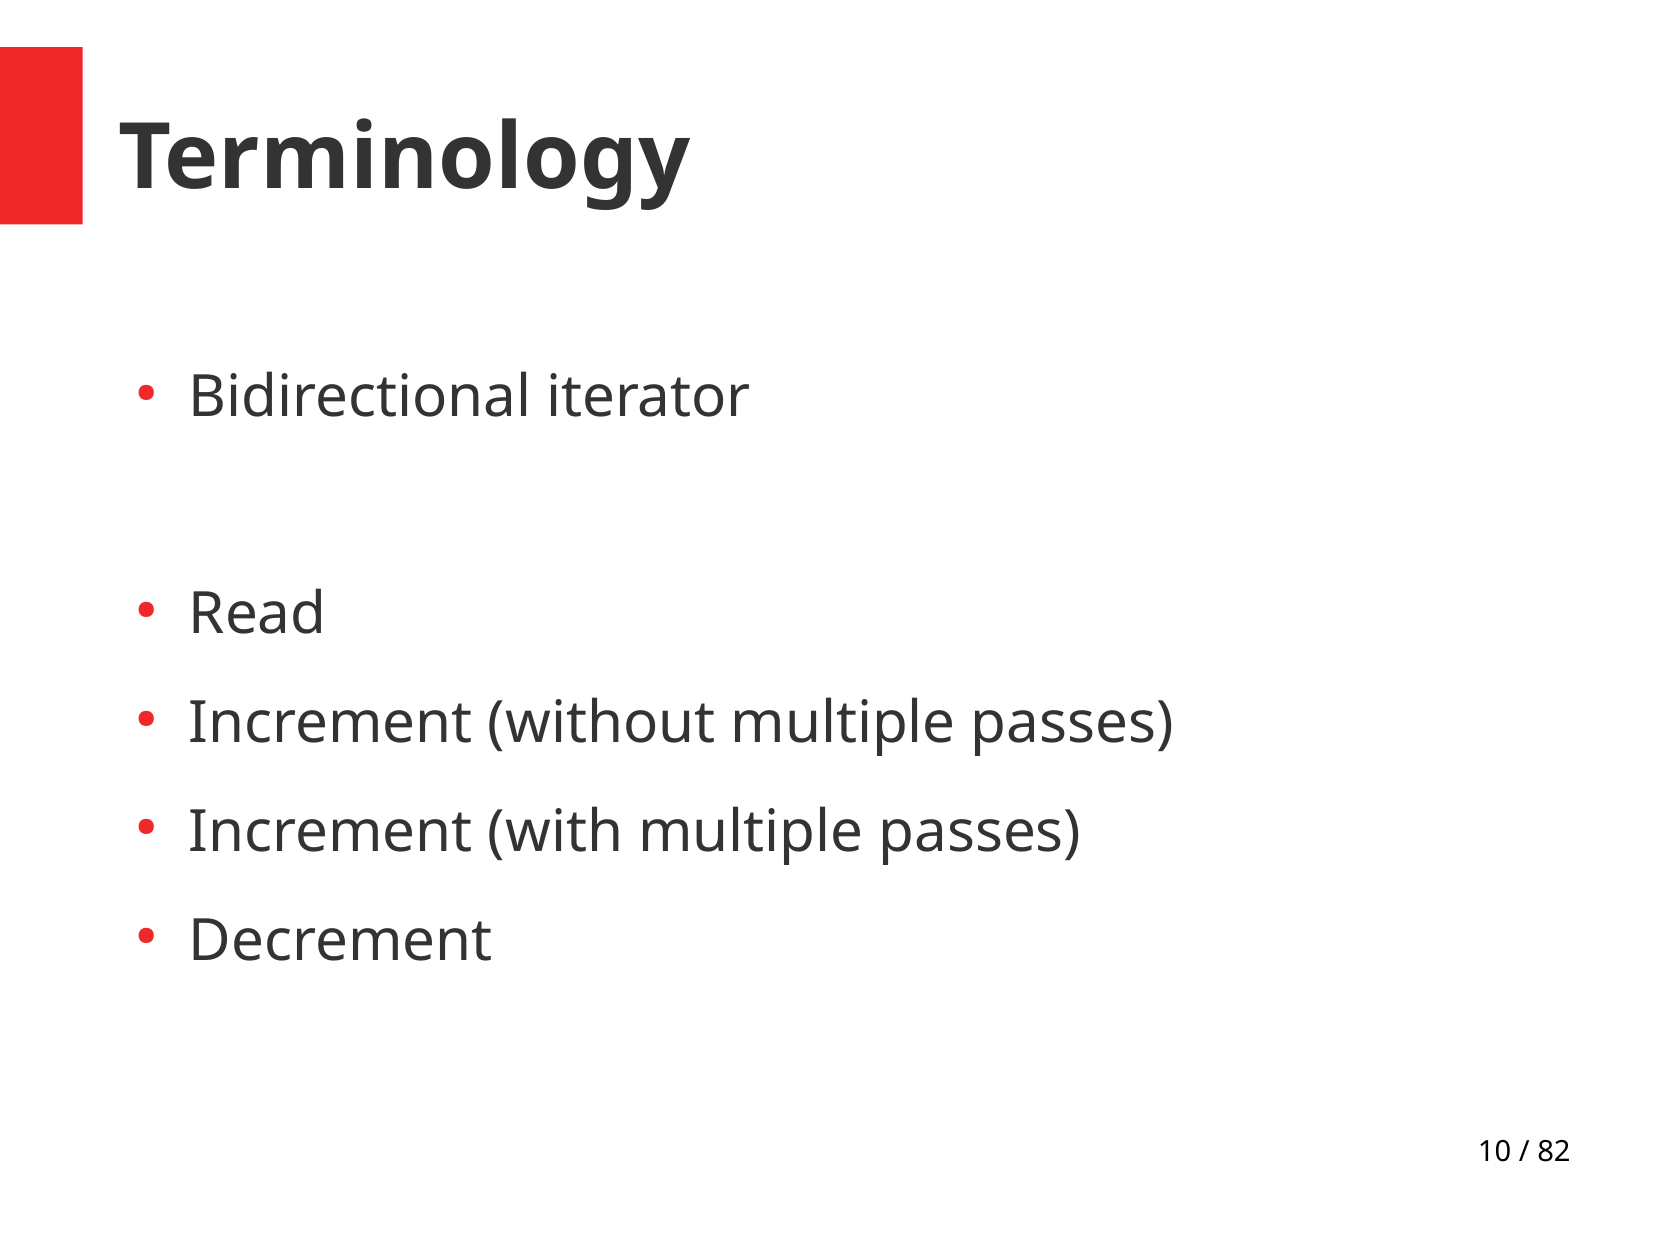

# Terminology
Bidirectional iterator
Read
Increment (without multiple passes)
Increment (with multiple passes)
Decrement
10